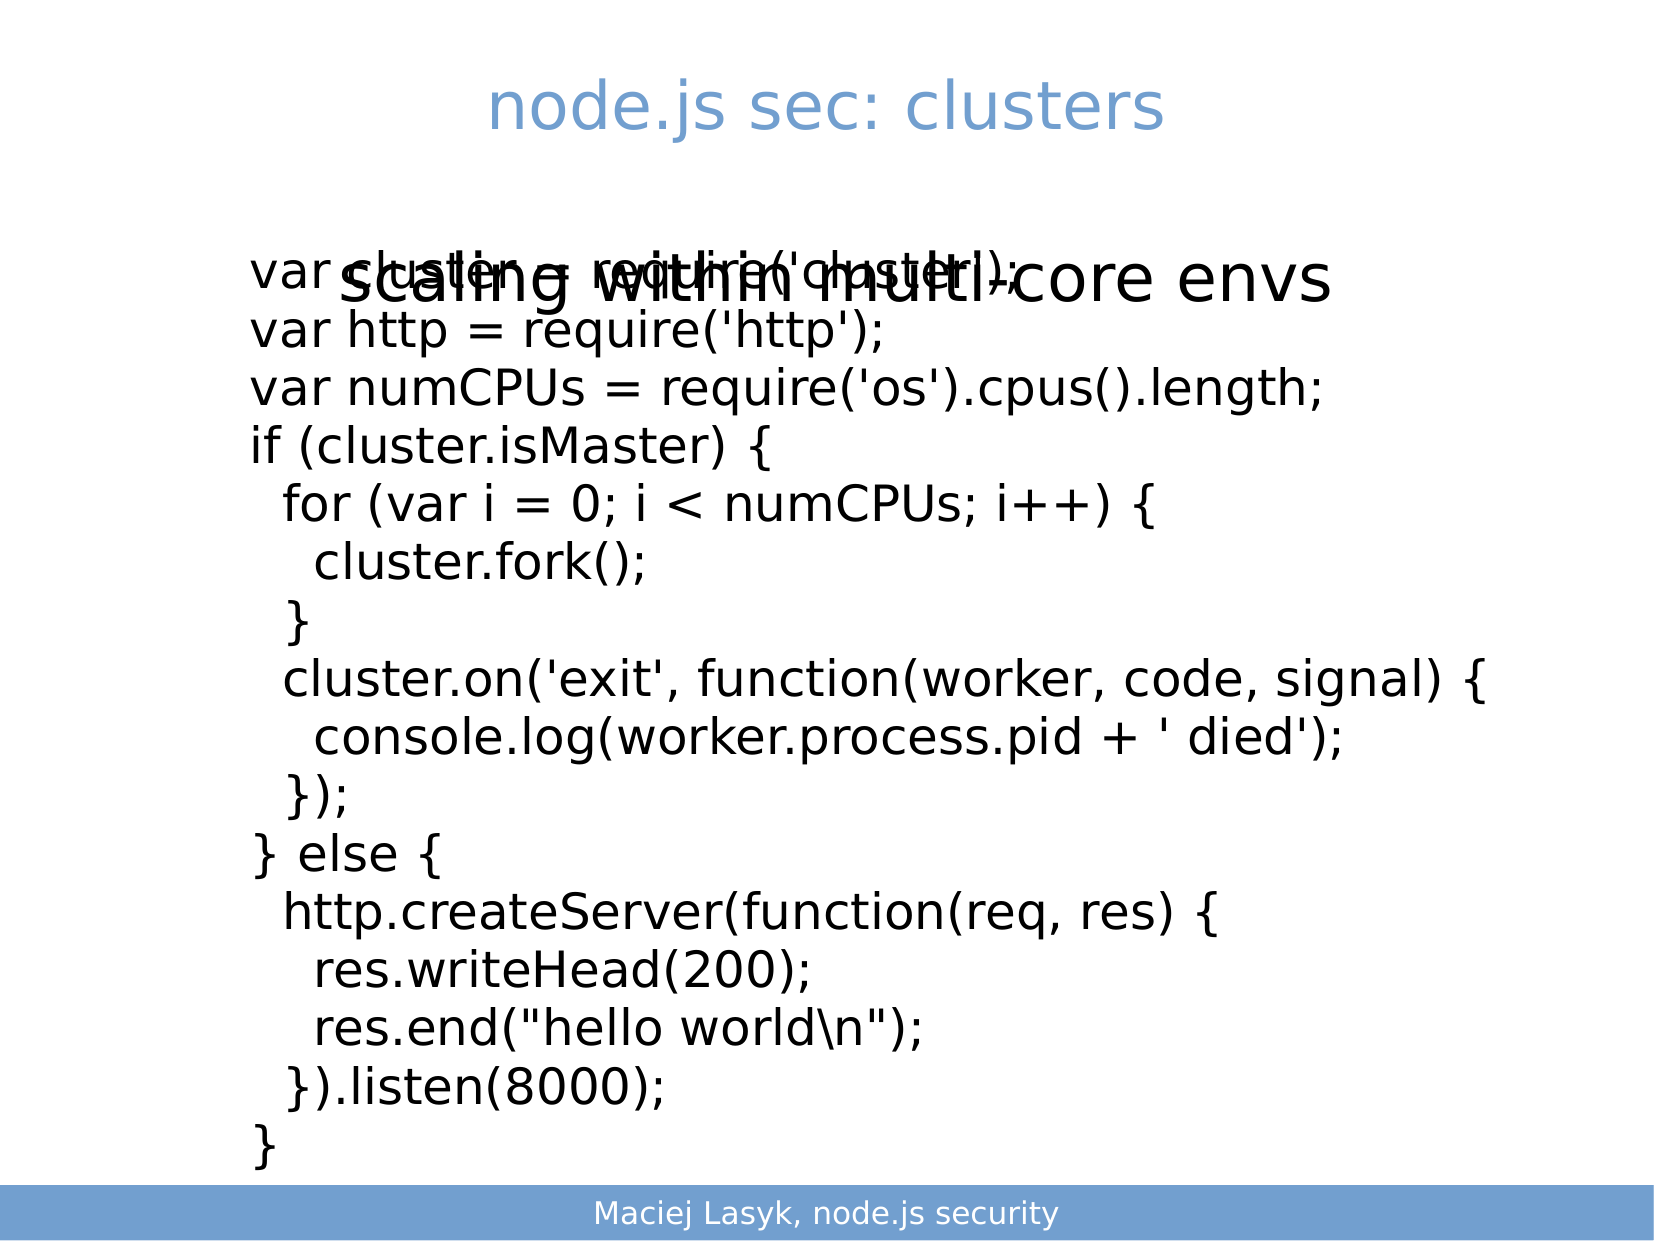

node.js sec: clusters
scaling within multi-core envs
var cluster = require('cluster');
var http = require('http');
var numCPUs = require('os').cpus().length;
if (cluster.isMaster) {
 for (var i = 0; i < numCPUs; i++) {
 cluster.fork();
 }
 cluster.on('exit', function(worker, code, signal) {
 console.log(worker.process.pid + ' died');
 });
} else {
 http.createServer(function(req, res) {
 res.writeHead(200);
 res.end("hello world\n");
 }).listen(8000);
}
 3/25
 1/25
Maciej Lasyk, Ganglia & Nagios
Maciej Lasyk, node.js security
Maciej Lasyk, node.js security